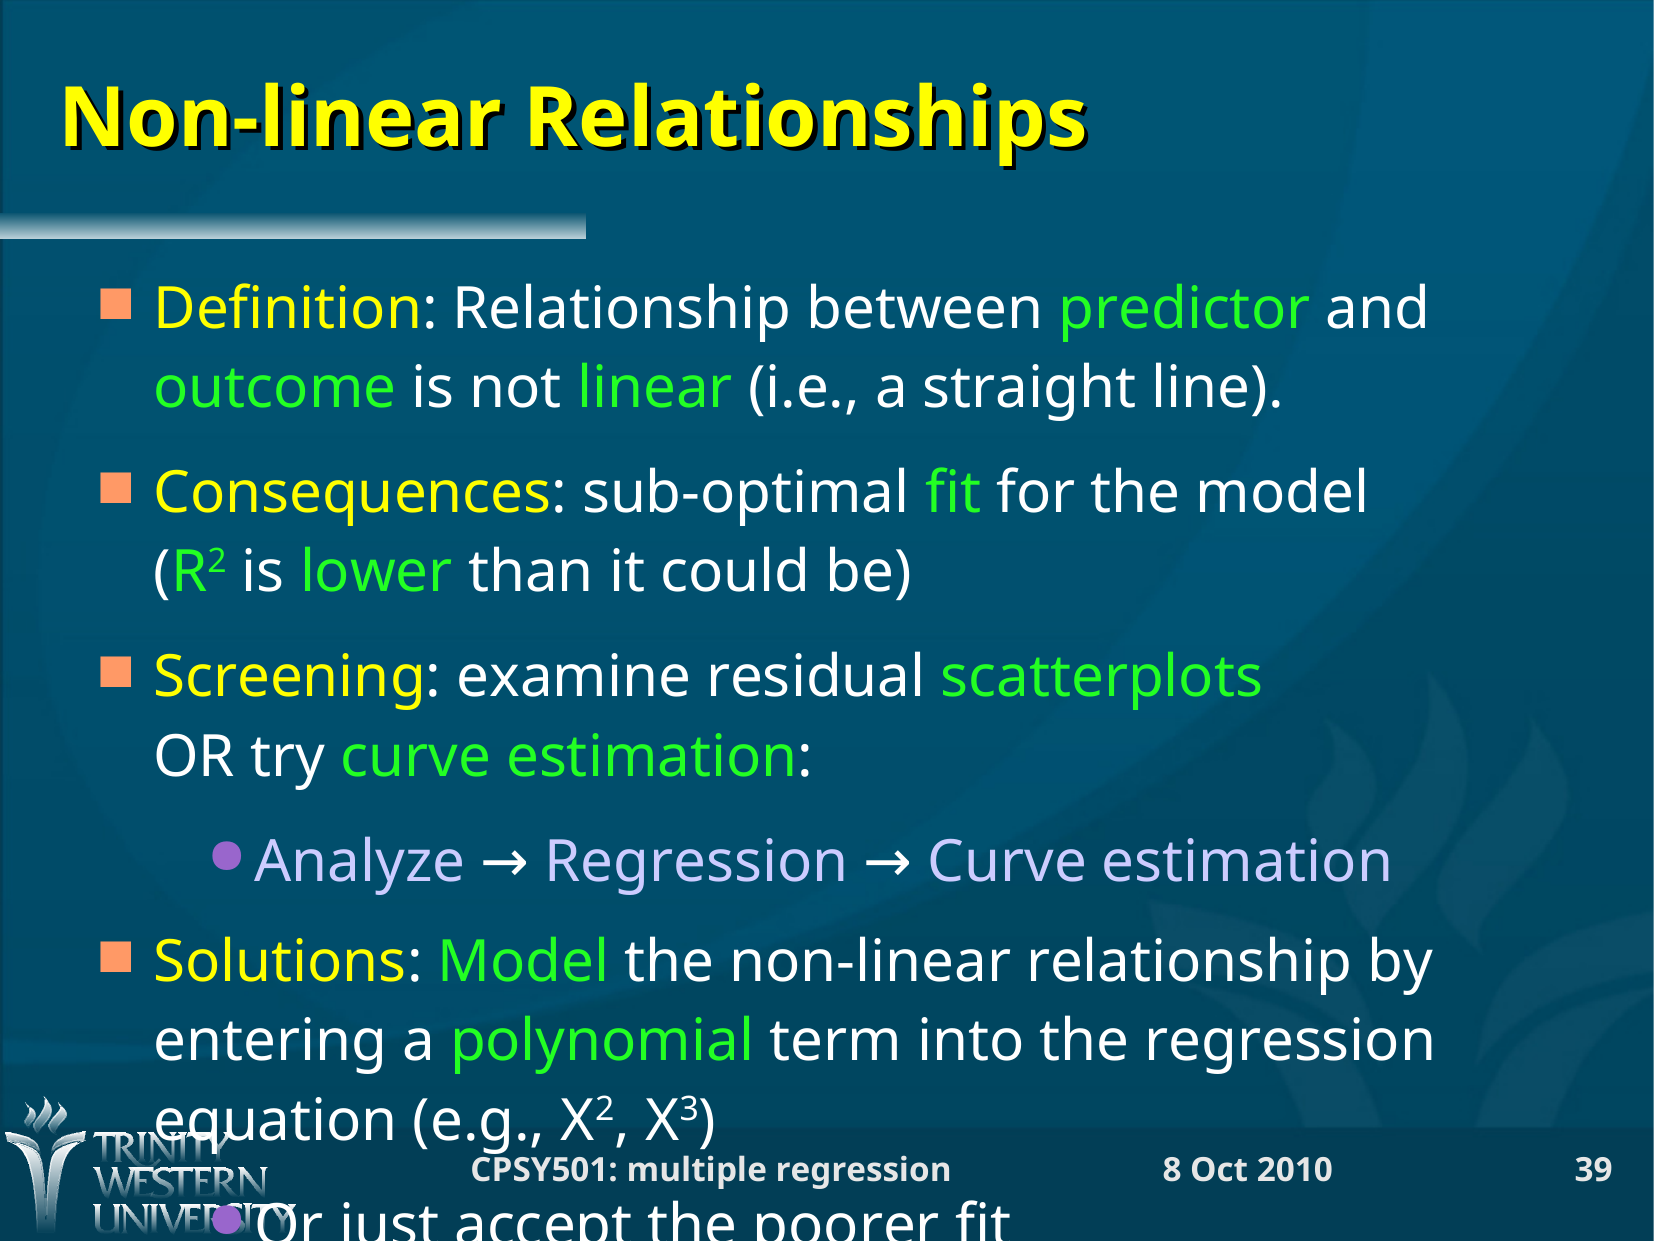

# Non-linear Relationships
Definition: Relationship between predictor and outcome is not linear (i.e., a straight line).
Consequences: sub-optimal fit for the model
(R2 is lower than it could be)
Screening: examine residual scatterplots
OR try curve estimation:
Analyze → Regression → Curve estimation
Solutions: Model the non-linear relationship by entering a polynomial term into the regression equation (e.g., X2, X3)
Or just accept the poorer fit
CPSY501: multiple regression
8 Oct 2010
39